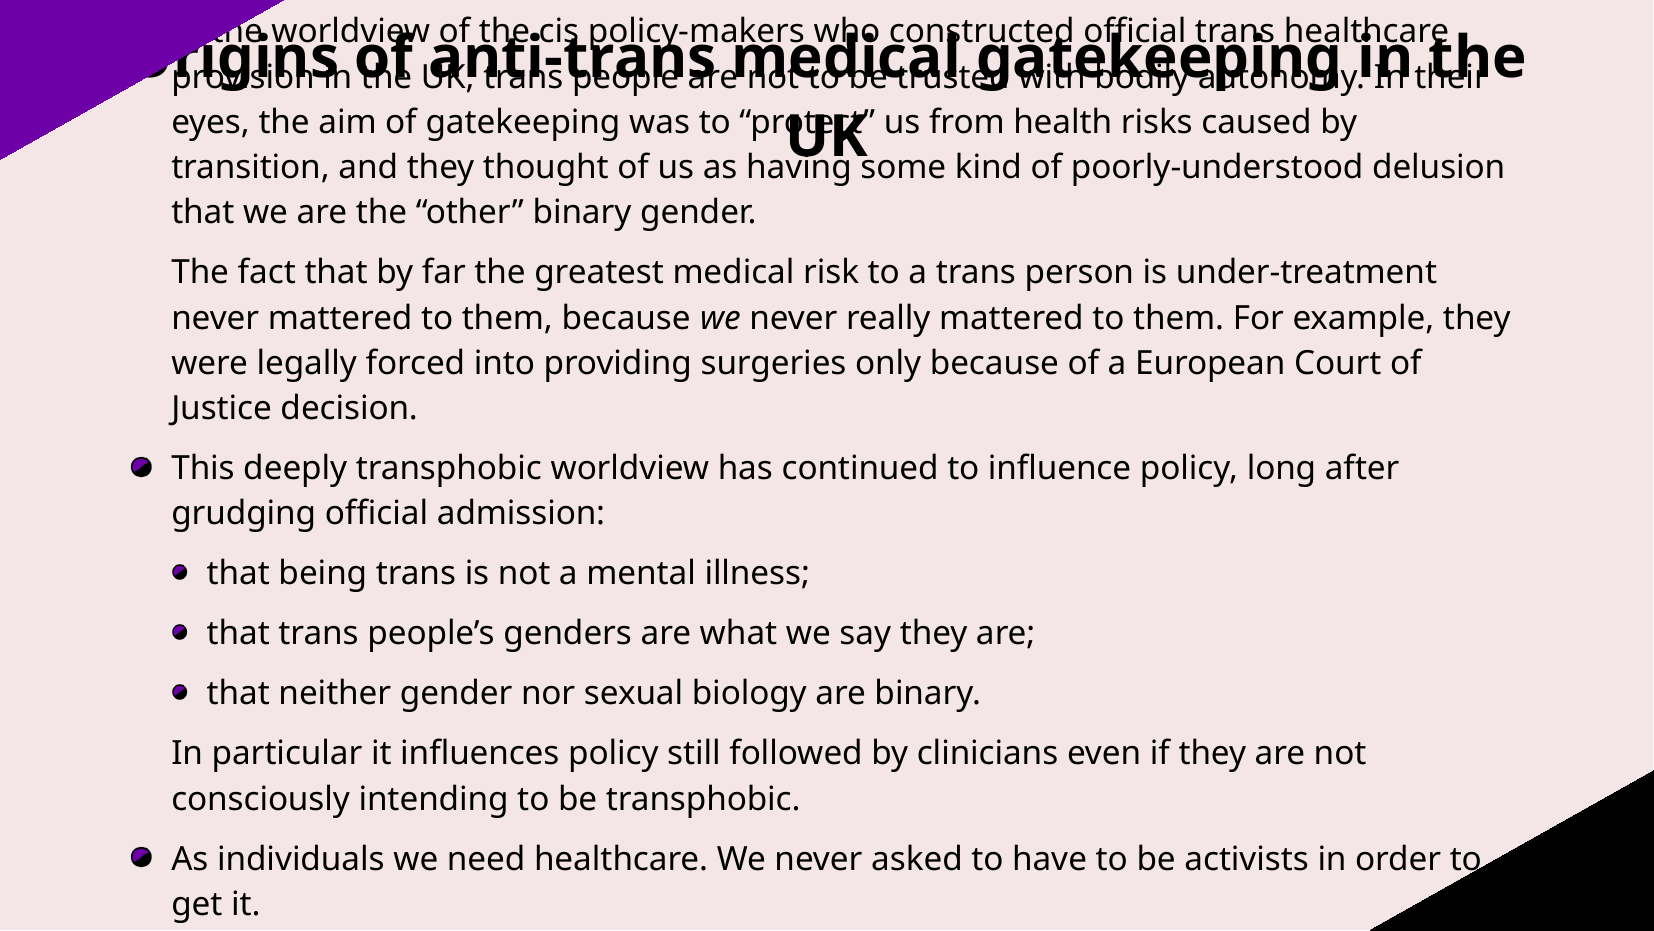

In the worldview of the cis policy-makers who constructed official trans healthcare provision in the UK, trans people are not to be trusted with bodily autonomy. In their eyes, the aim of gatekeeping was to “protect” us from health risks caused by transition, and they thought of us as having some kind of poorly-understood delusion that we are the “other” binary gender.
The fact that by far the greatest medical risk to a trans person is under-treatment never mattered to them, because we never really mattered to them. For example, they were legally forced into providing surgeries only because of a European Court of Justice decision.
This deeply transphobic worldview has continued to influence policy, long after grudging official admission:
that being trans is not a mental illness;
that trans people’s genders are what we say they are;
that neither gender nor sexual biology are binary.
In particular it influences policy still followed by clinicians even if they are not consciously intending to be transphobic.
As individuals we need healthcare. We never asked to have to be activists in order to get it.
It’s okay to strategically appear to conform to gatekeepers’ expected norms.
# Origins of anti-trans medical gatekeeping in the UK